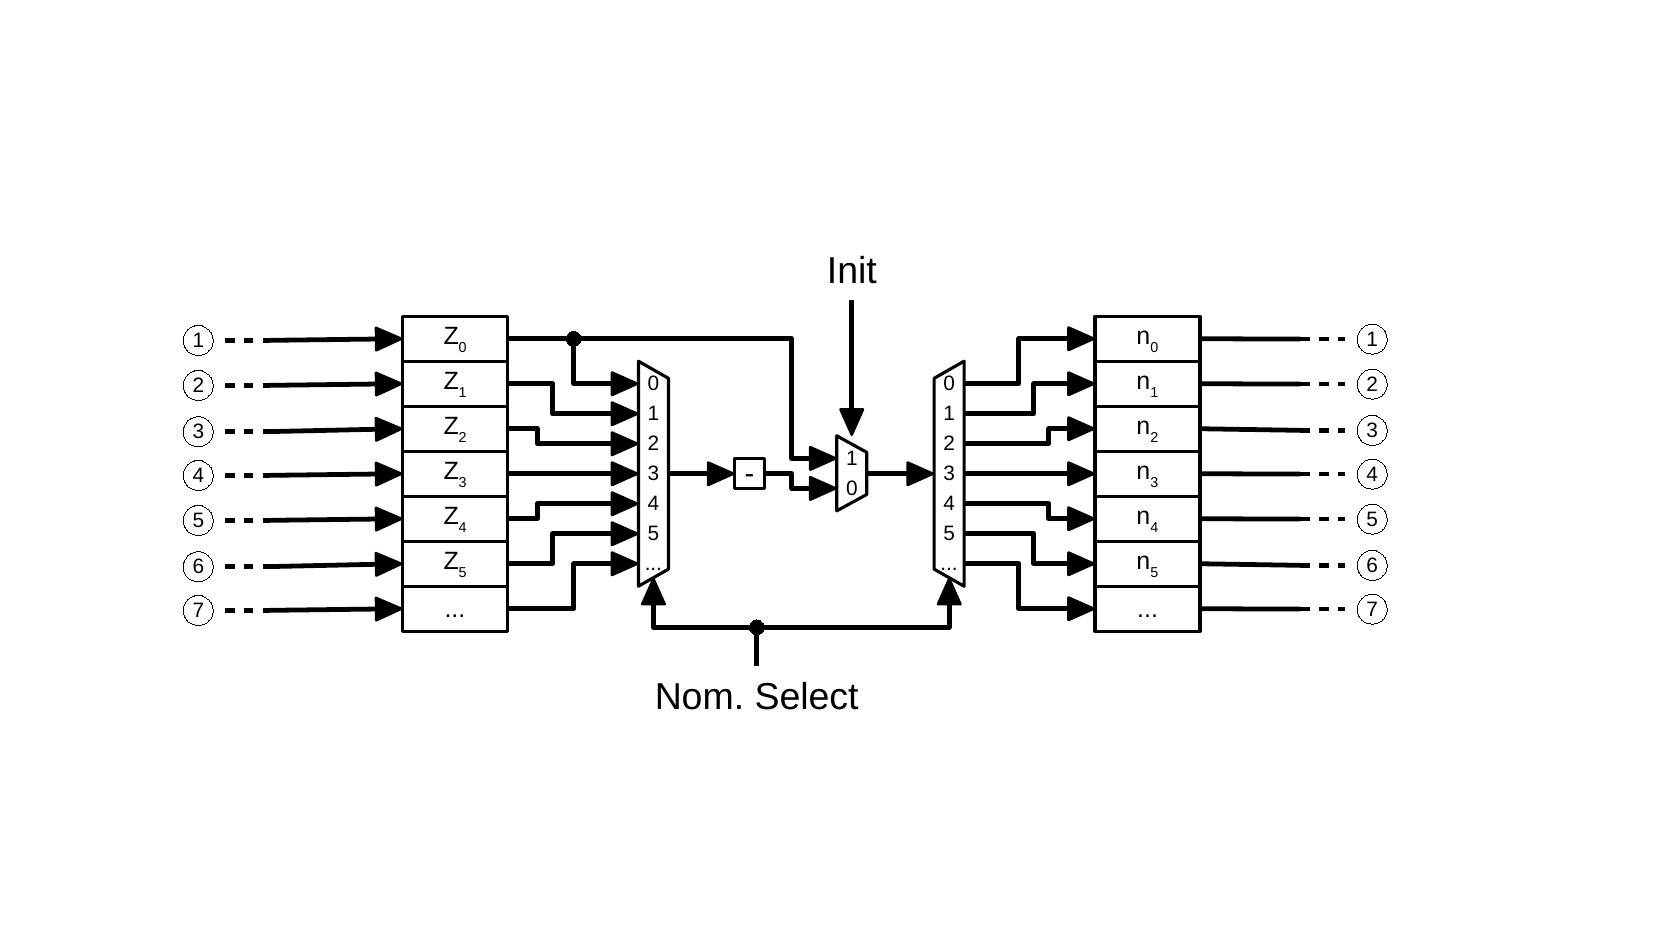

Init
Z0
n0
1
1
Z1
n1
0
0
2
2
1
1
Z2
n2
3
3
2
2
1
Z3
n3
3
-
3
4
4
0
4
4
Z4
n4
5
5
5
5
Z5
n5
...
...
6
6
...
...
7
7
Nom. Select